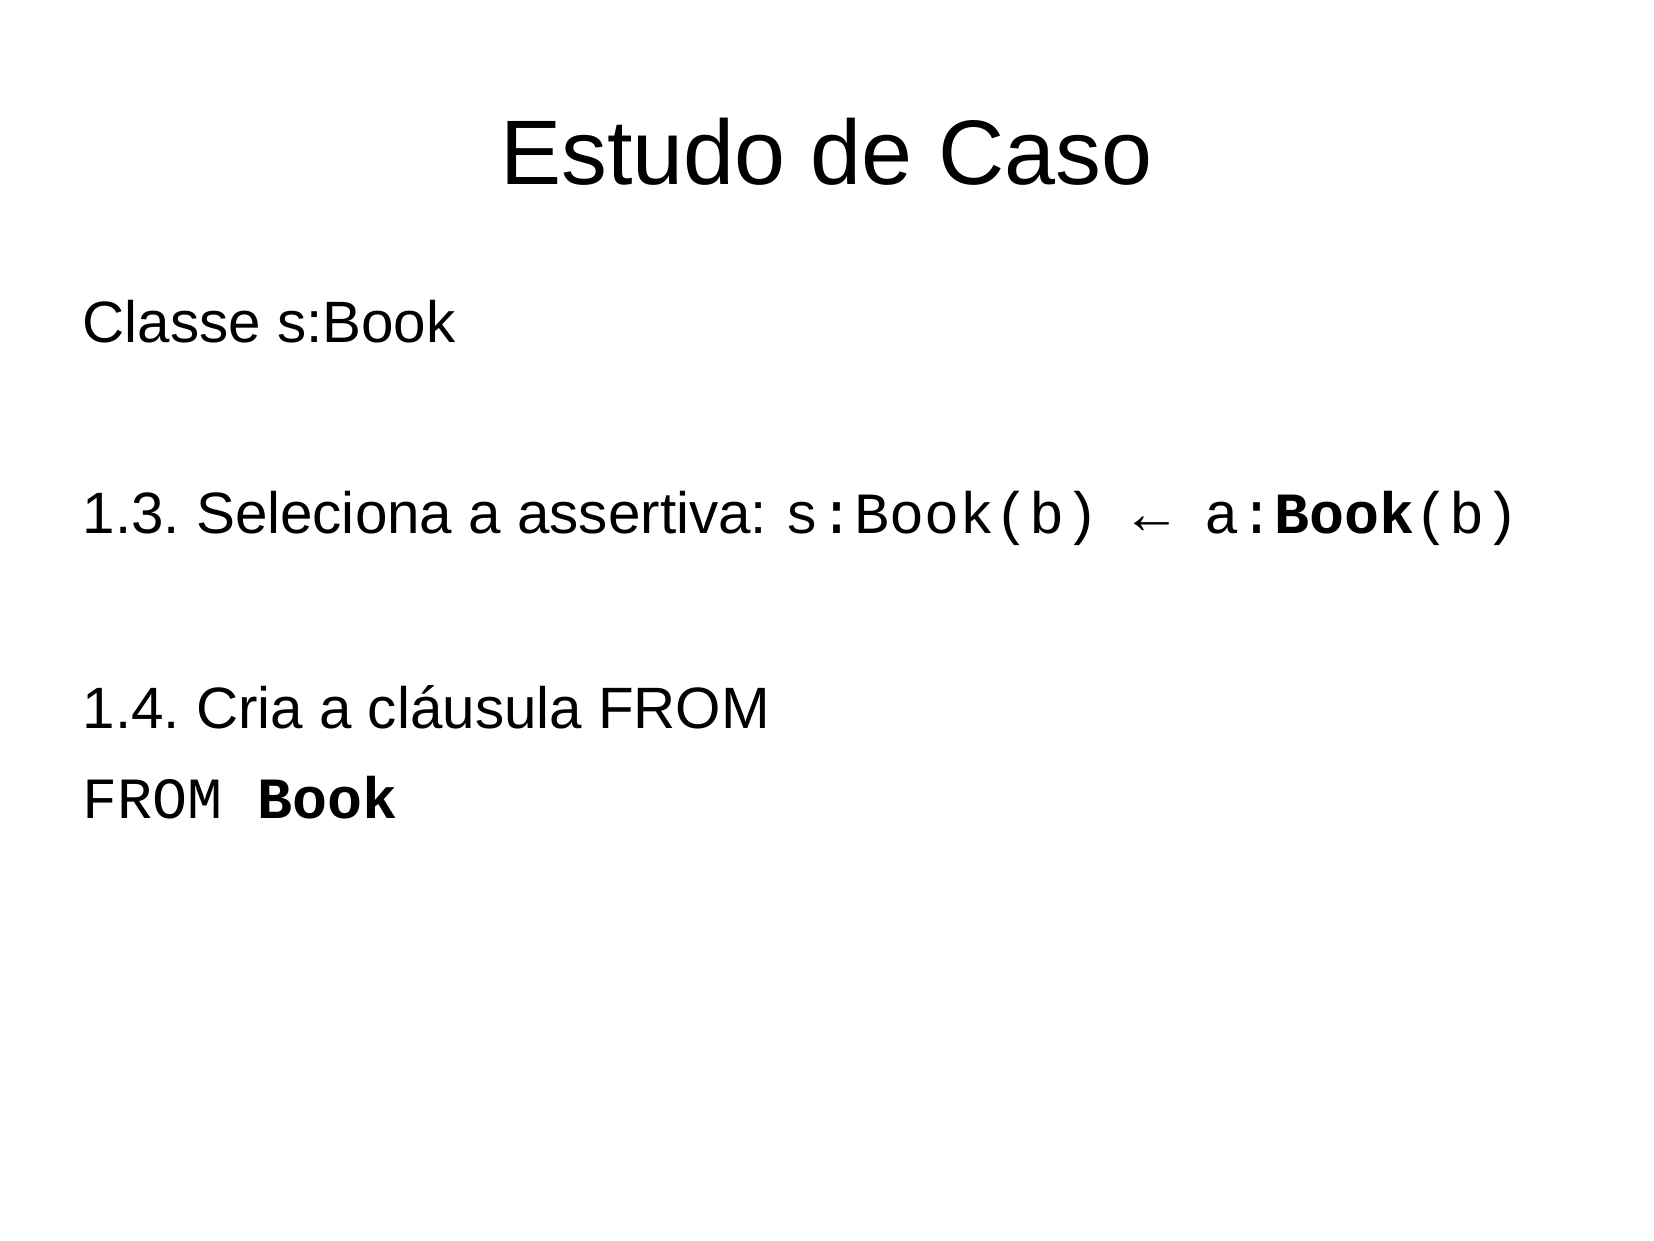

# Estudo de Caso
Classe s:Book
1.3. Seleciona a assertiva: s:Book(b) ← a:Book(b)
1.4. Cria a cláusula FROM
FROM Book